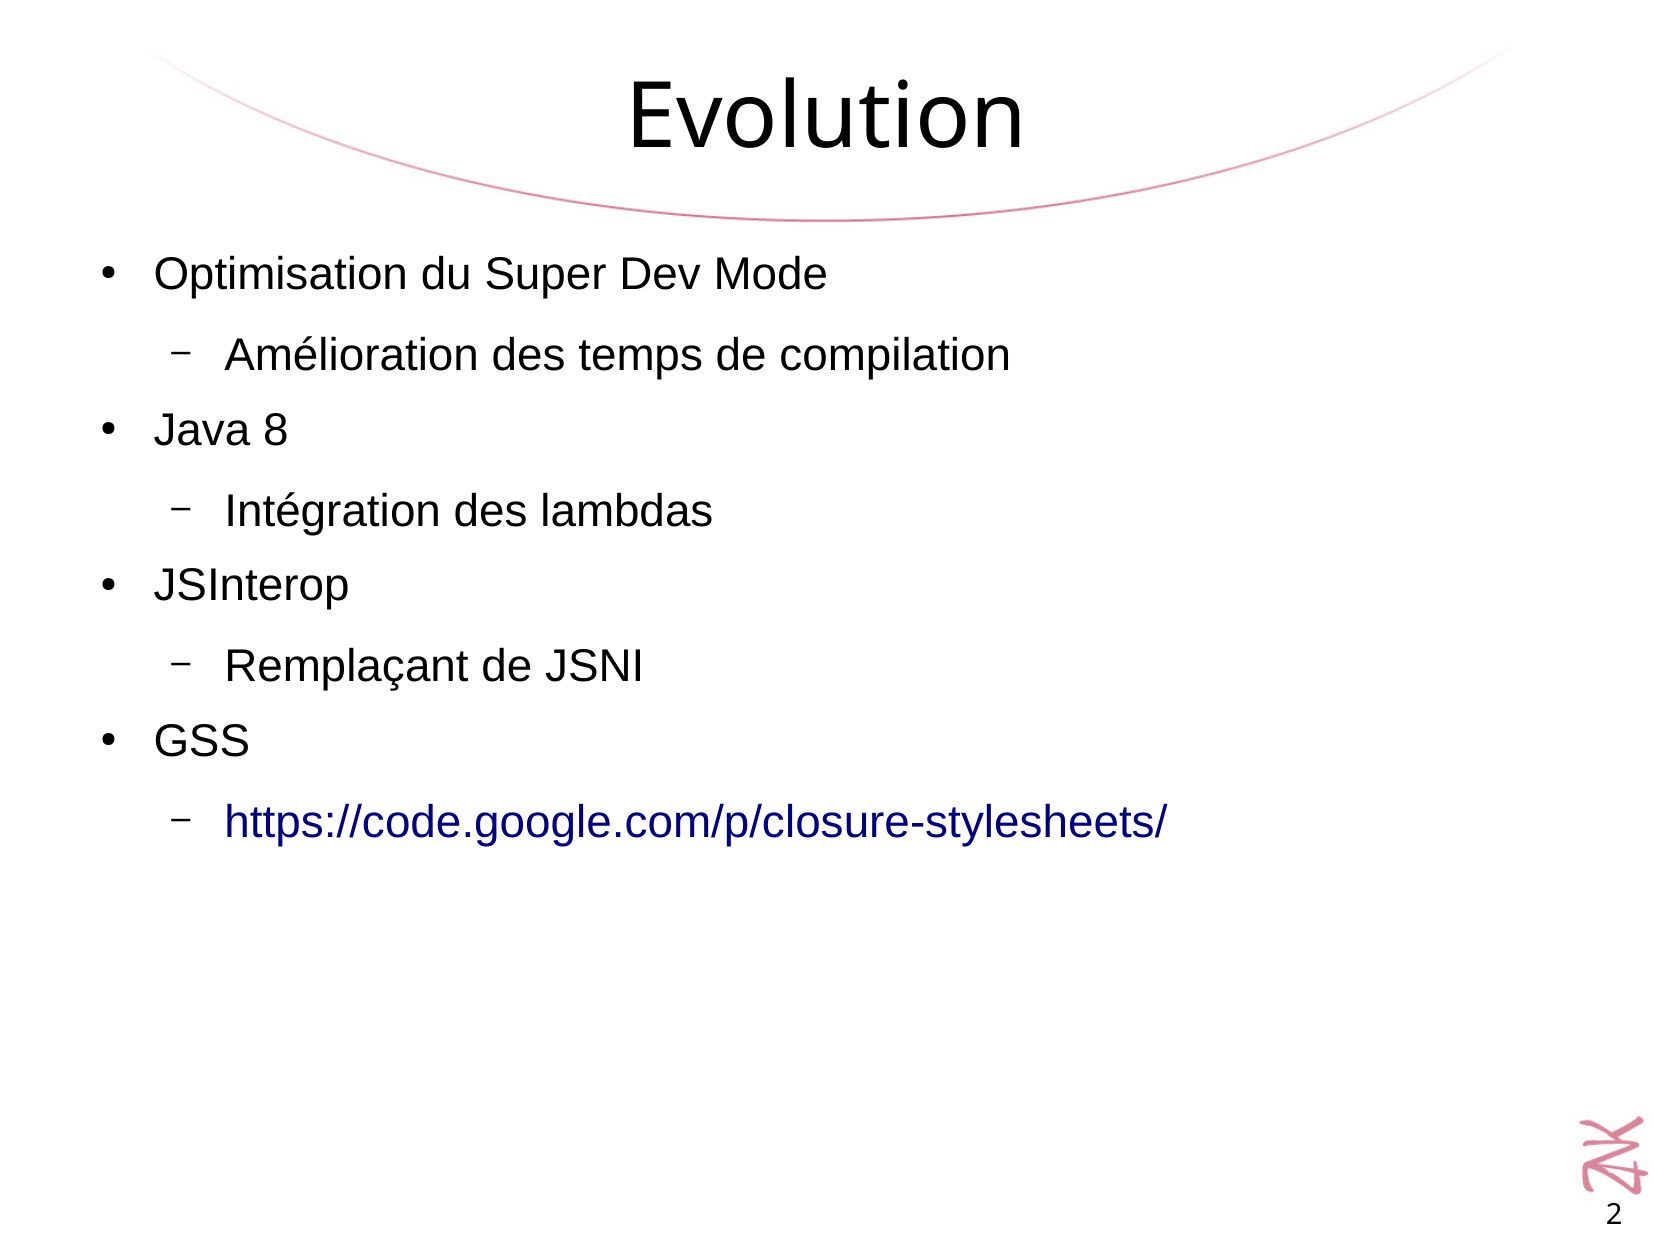

# Evolution
Optimisation du Super Dev Mode
Amélioration des temps de compilation
Java 8
Intégration des lambdas
JSInterop
Remplaçant de JSNI
GSS
https://code.google.com/p/closure-stylesheets/
2